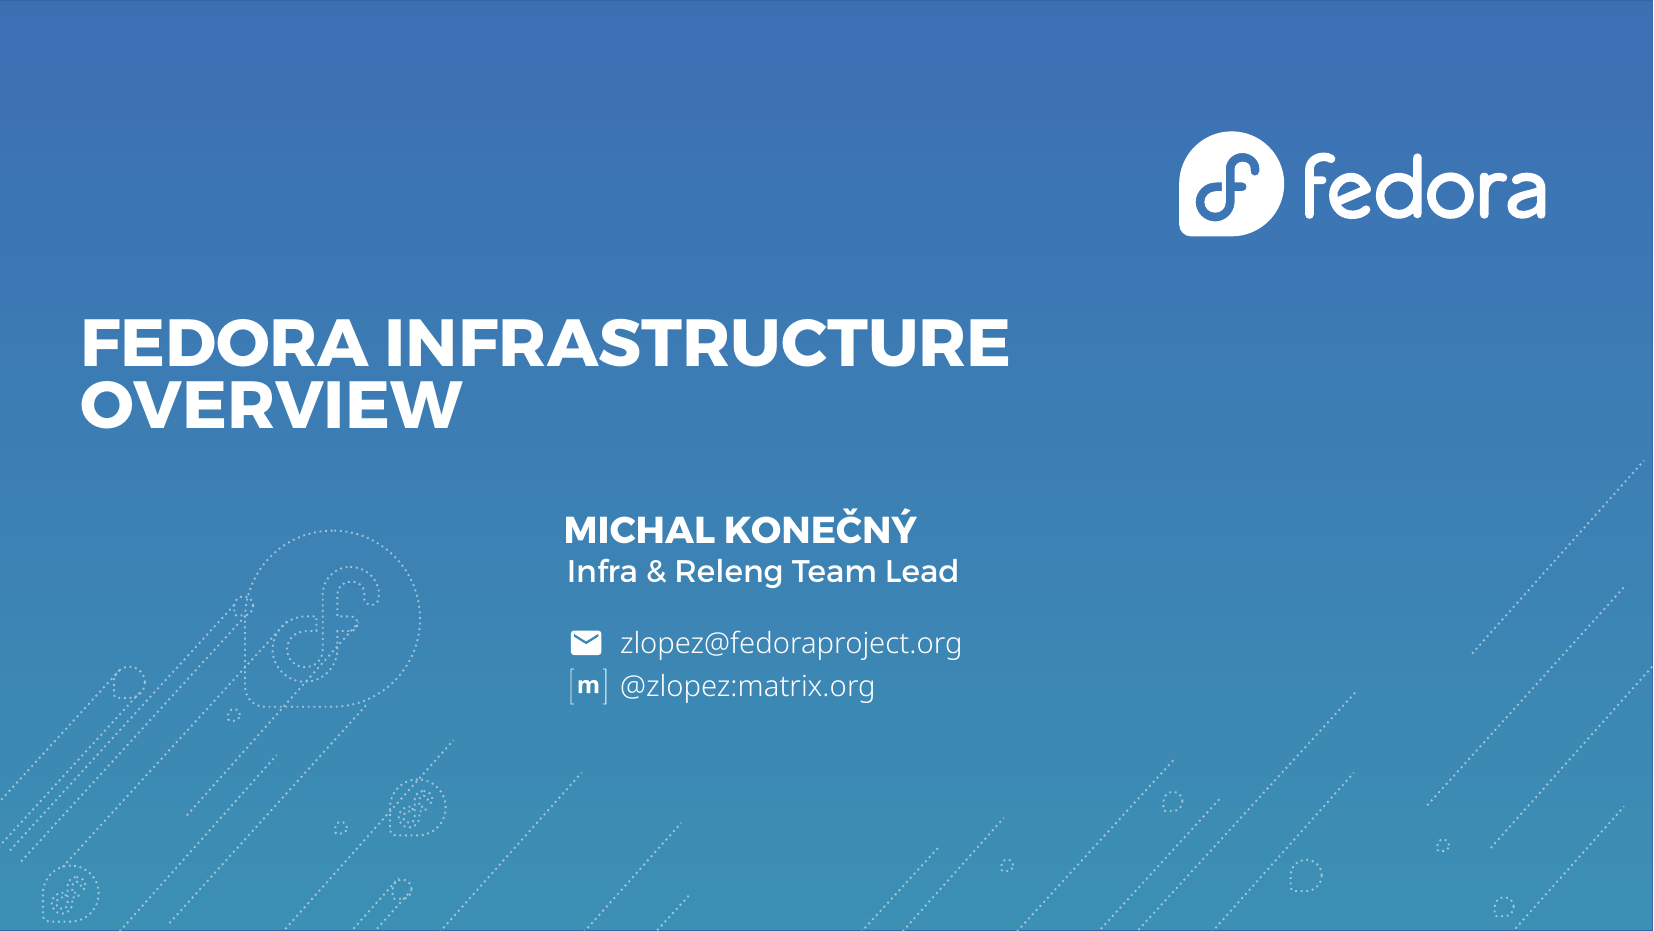

# Fedora Infrastructure Overview
Michal Konečný
Infra & Releng Team Lead
zlopez@fedoraproject.org
@zlopez:matrix.org
Extra icons: